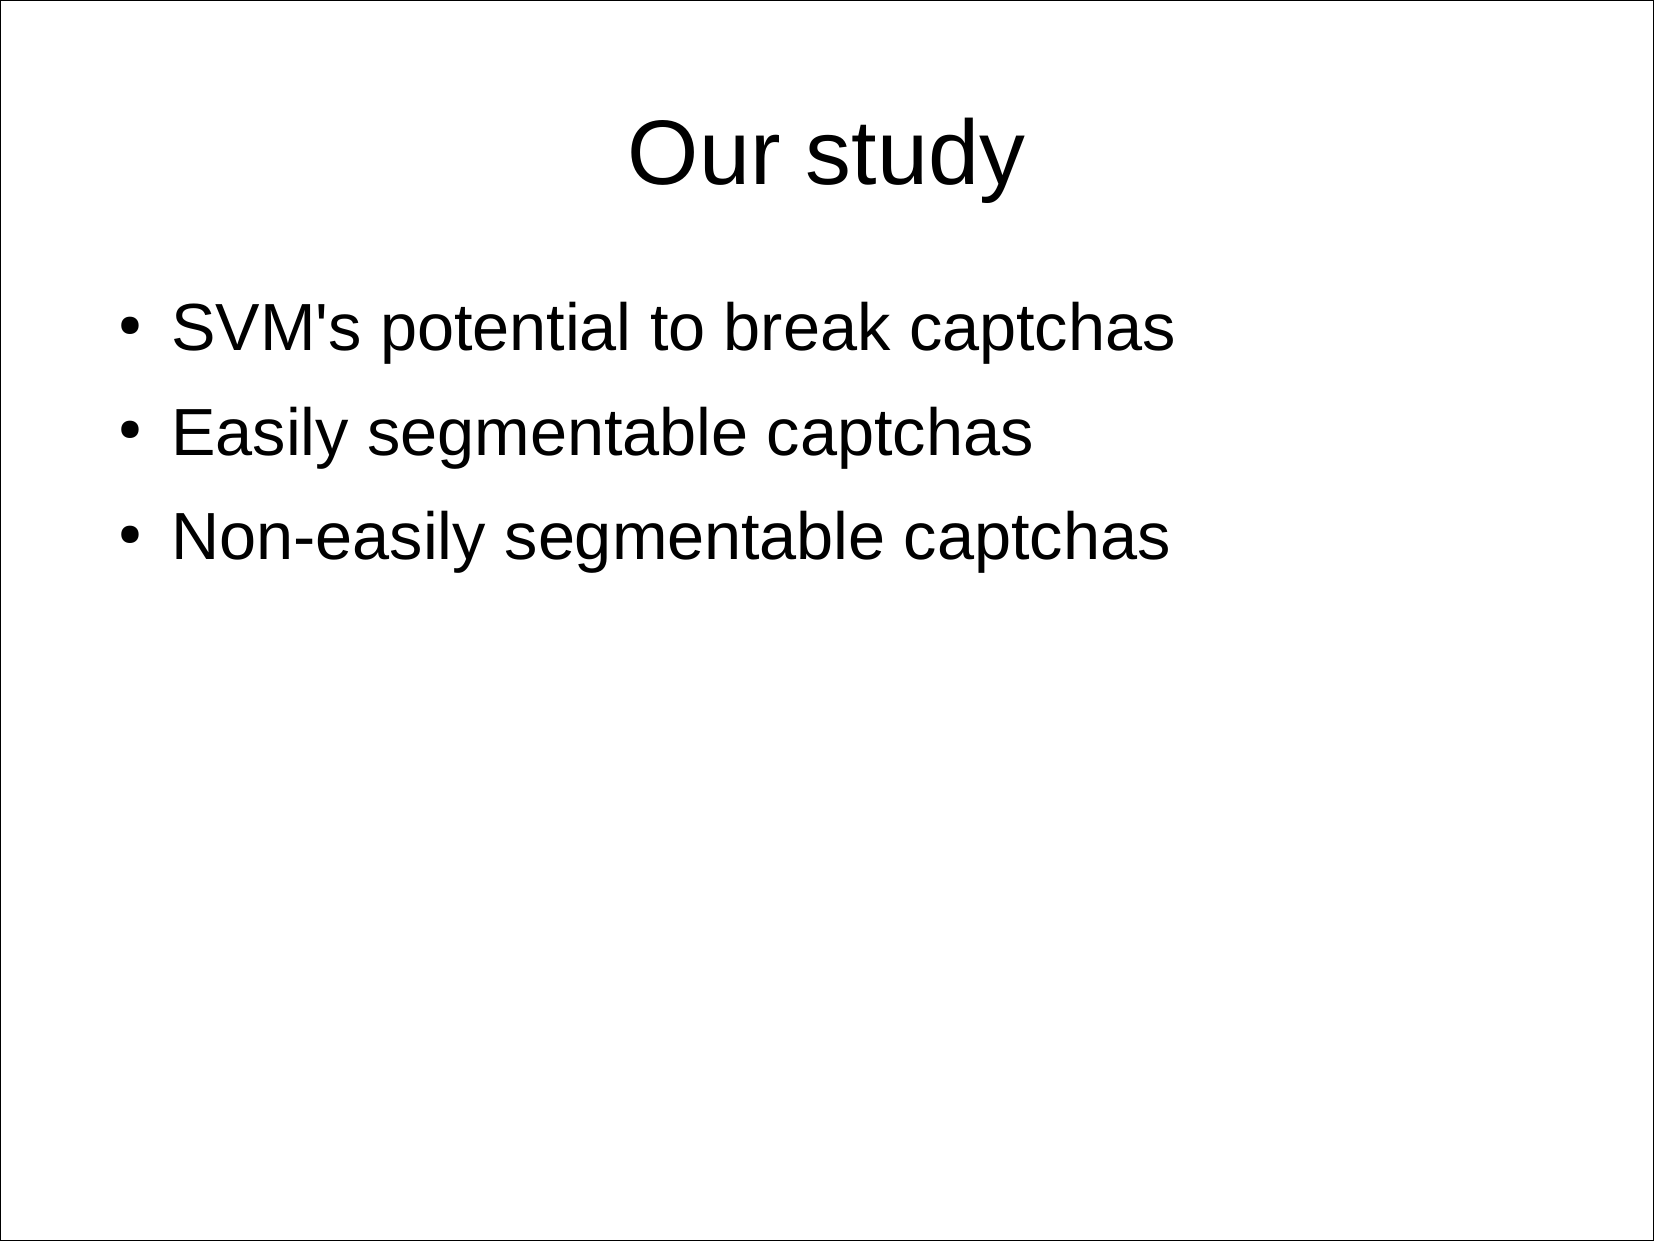

# Our study
SVM's potential to break captchas
Easily segmentable captchas
Non-easily segmentable captchas